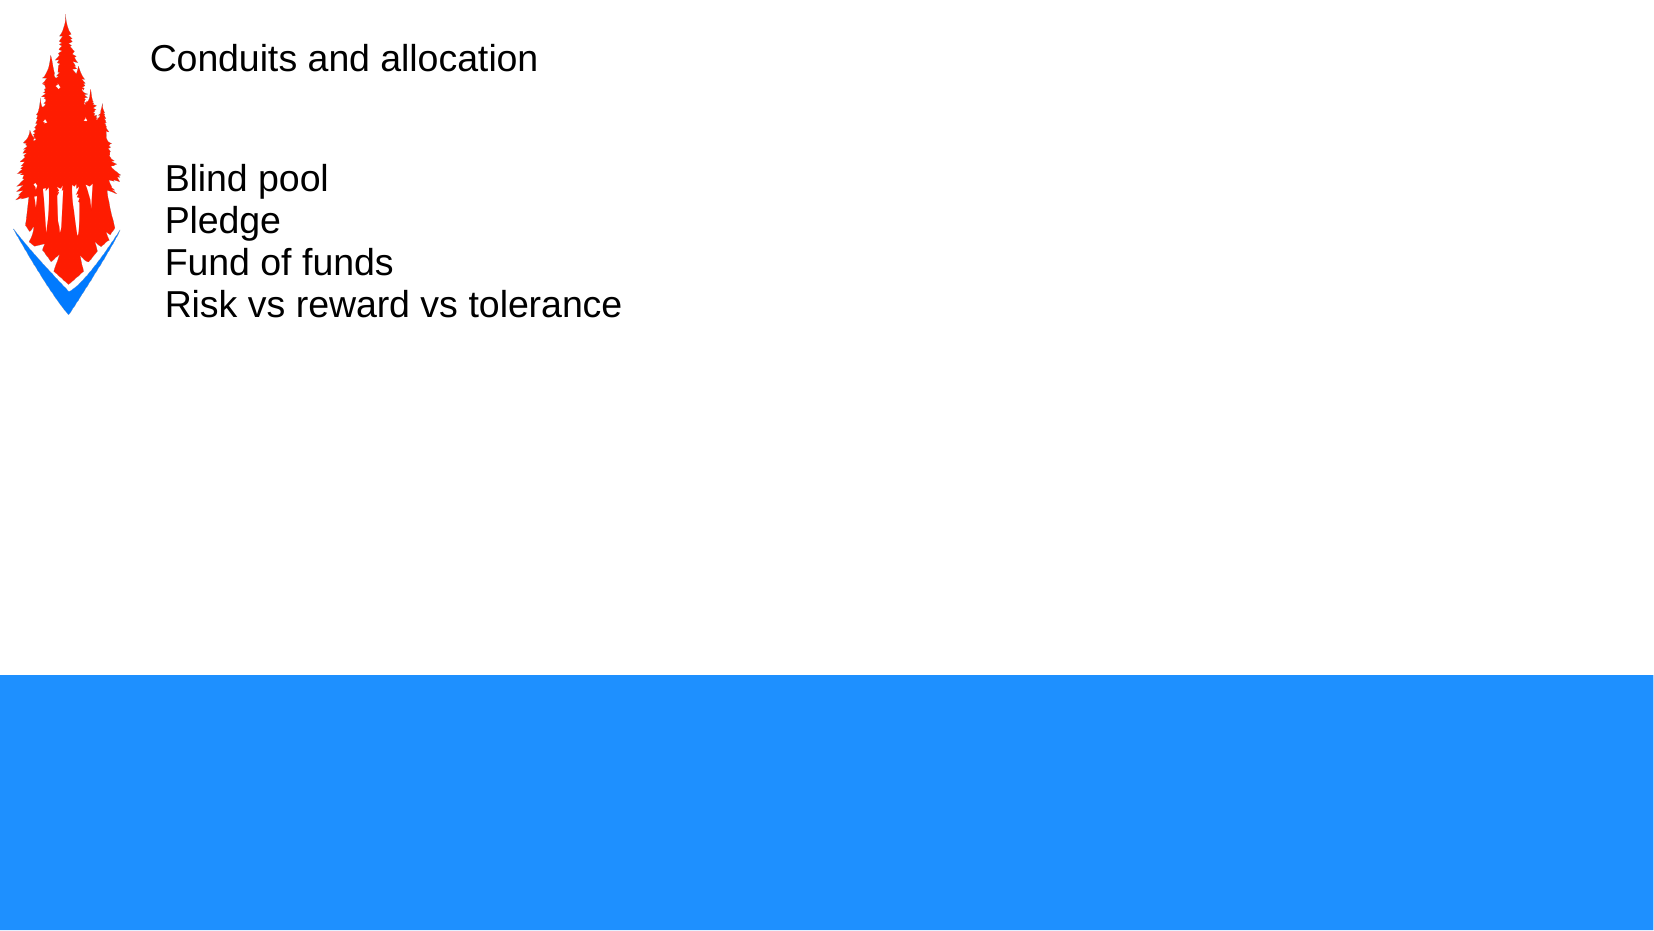

Conduits and allocation
Blind pool
Pledge
Fund of funds
Risk vs reward vs tolerance